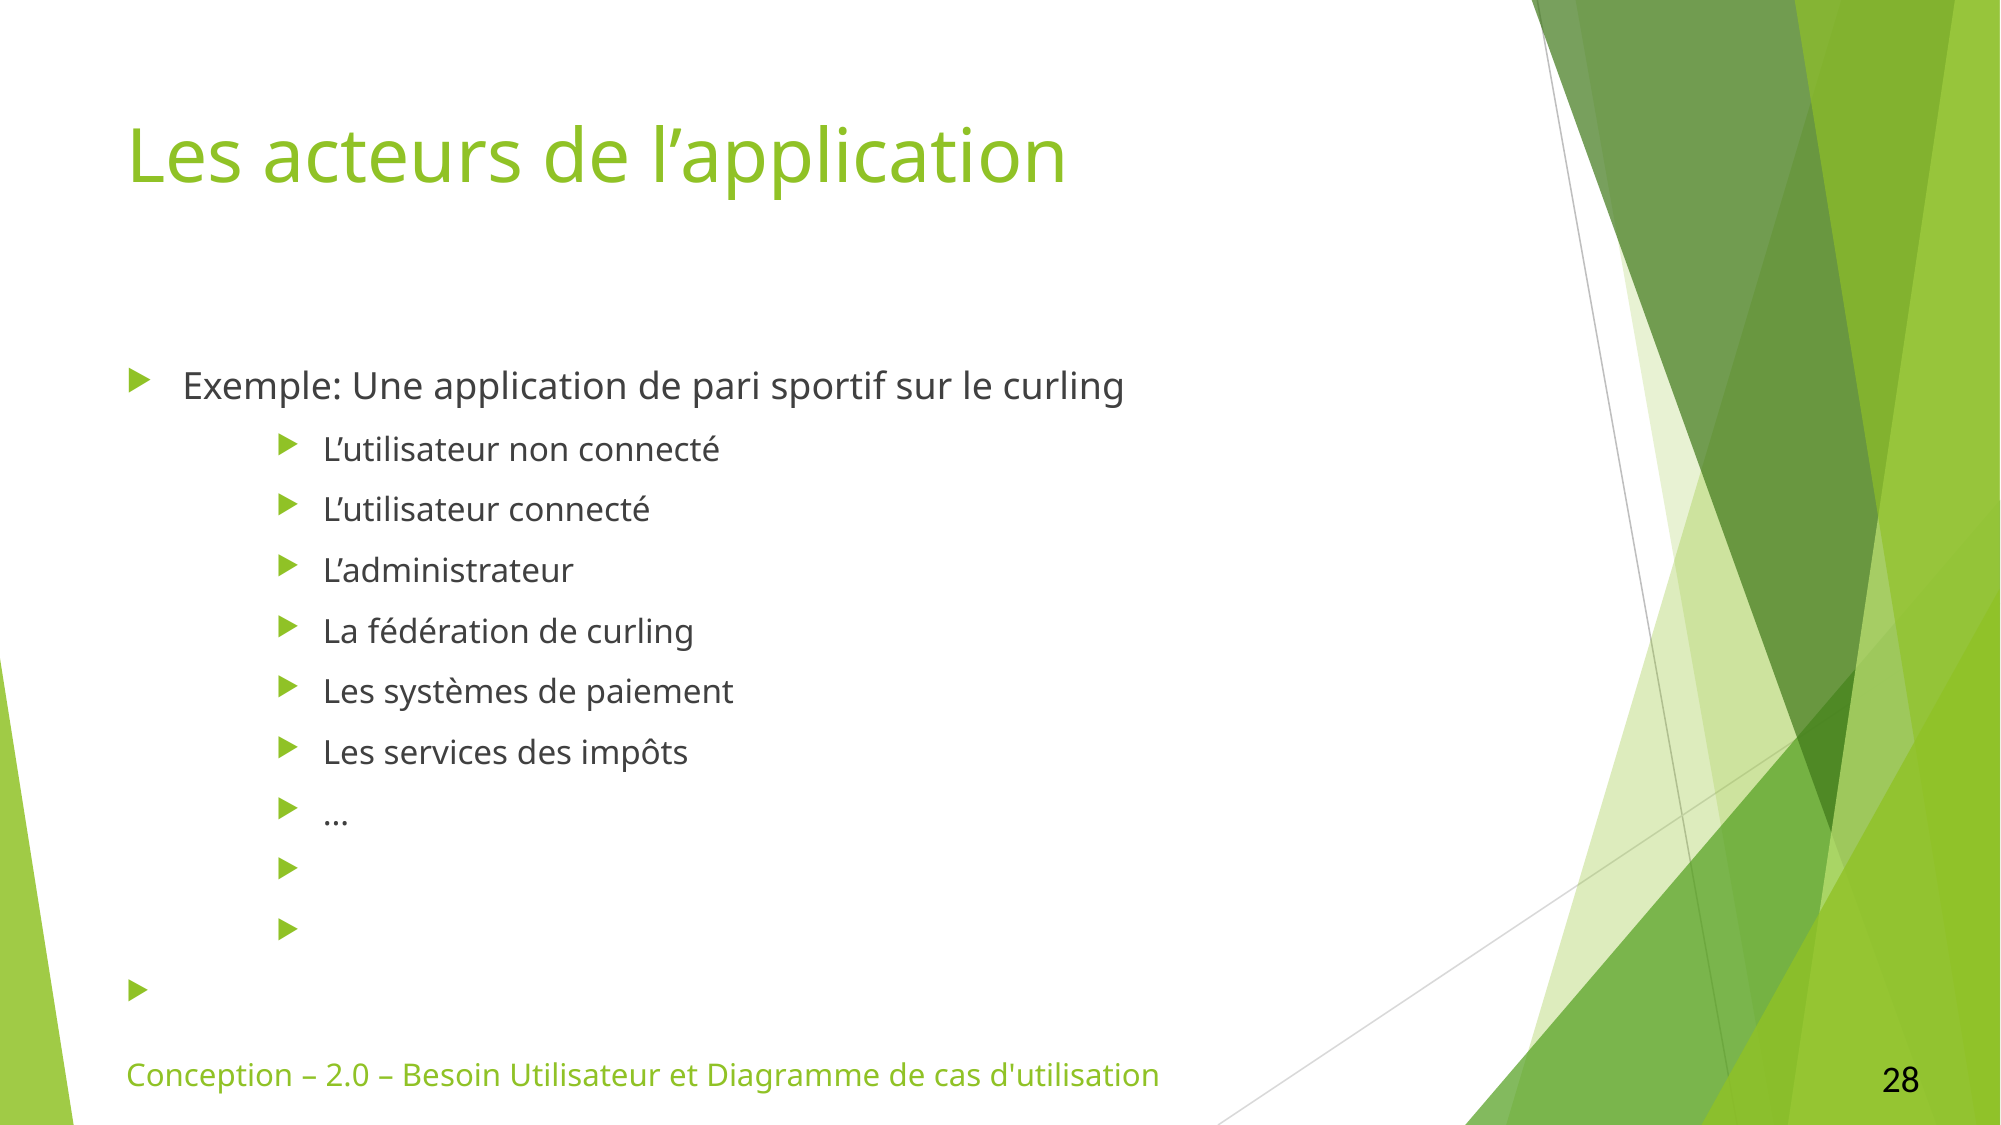

# Les acteurs de l’application
Exemple: Une application de pari sportif sur le curling
L’utilisateur non connecté
L’utilisateur connecté
L’administrateur
La fédération de curling
Les systèmes de paiement
Les services des impôts
…
Conception – 2.0 – Besoin Utilisateur et Diagramme de cas d'utilisation